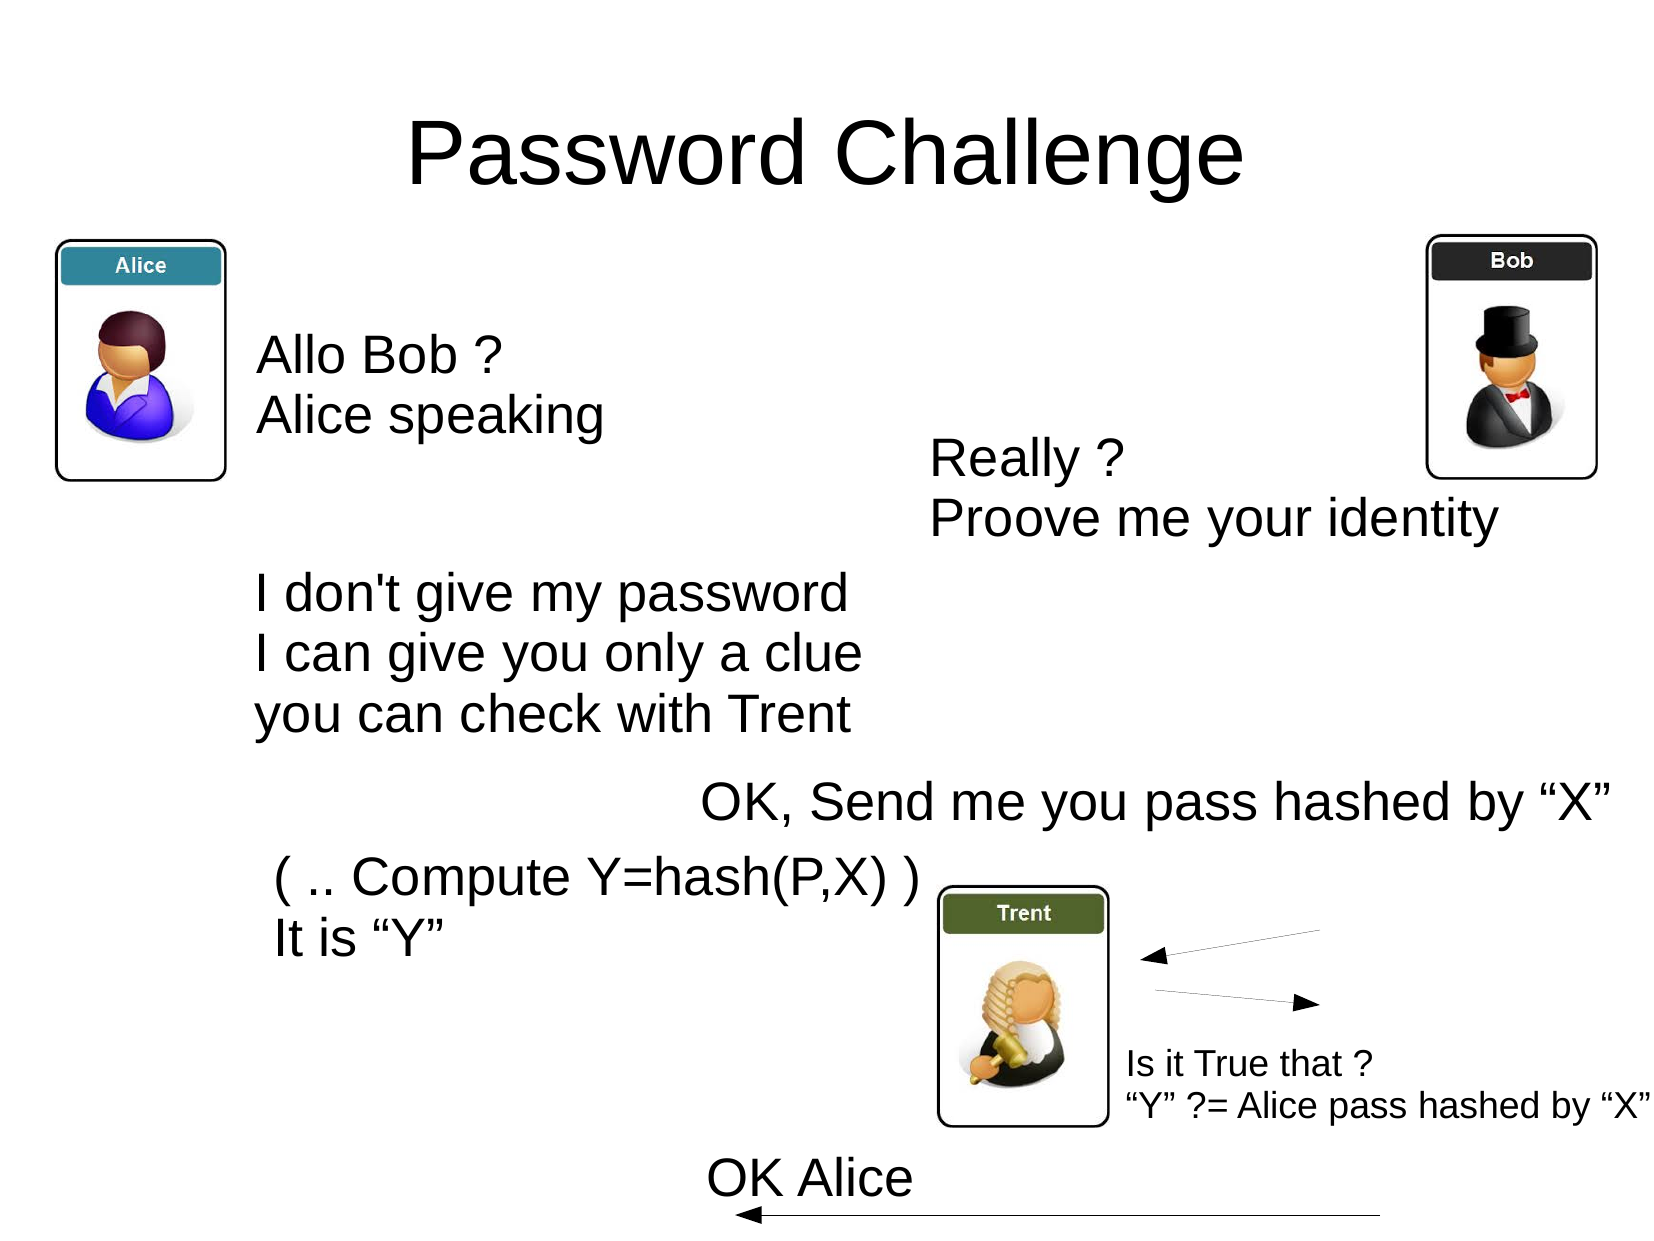

# Password Challenge
Allo Bob ?
Alice speaking
Really ?
Proove me your identity
I don't give my password
I can give you only a clue
you can check with Trent
OK, Send me you pass hashed by “X”
( .. Compute Y=hash(P,X) )
It is “Y”
Is it True that ?
“Y” ?= Alice pass hashed by “X”
OK Alice